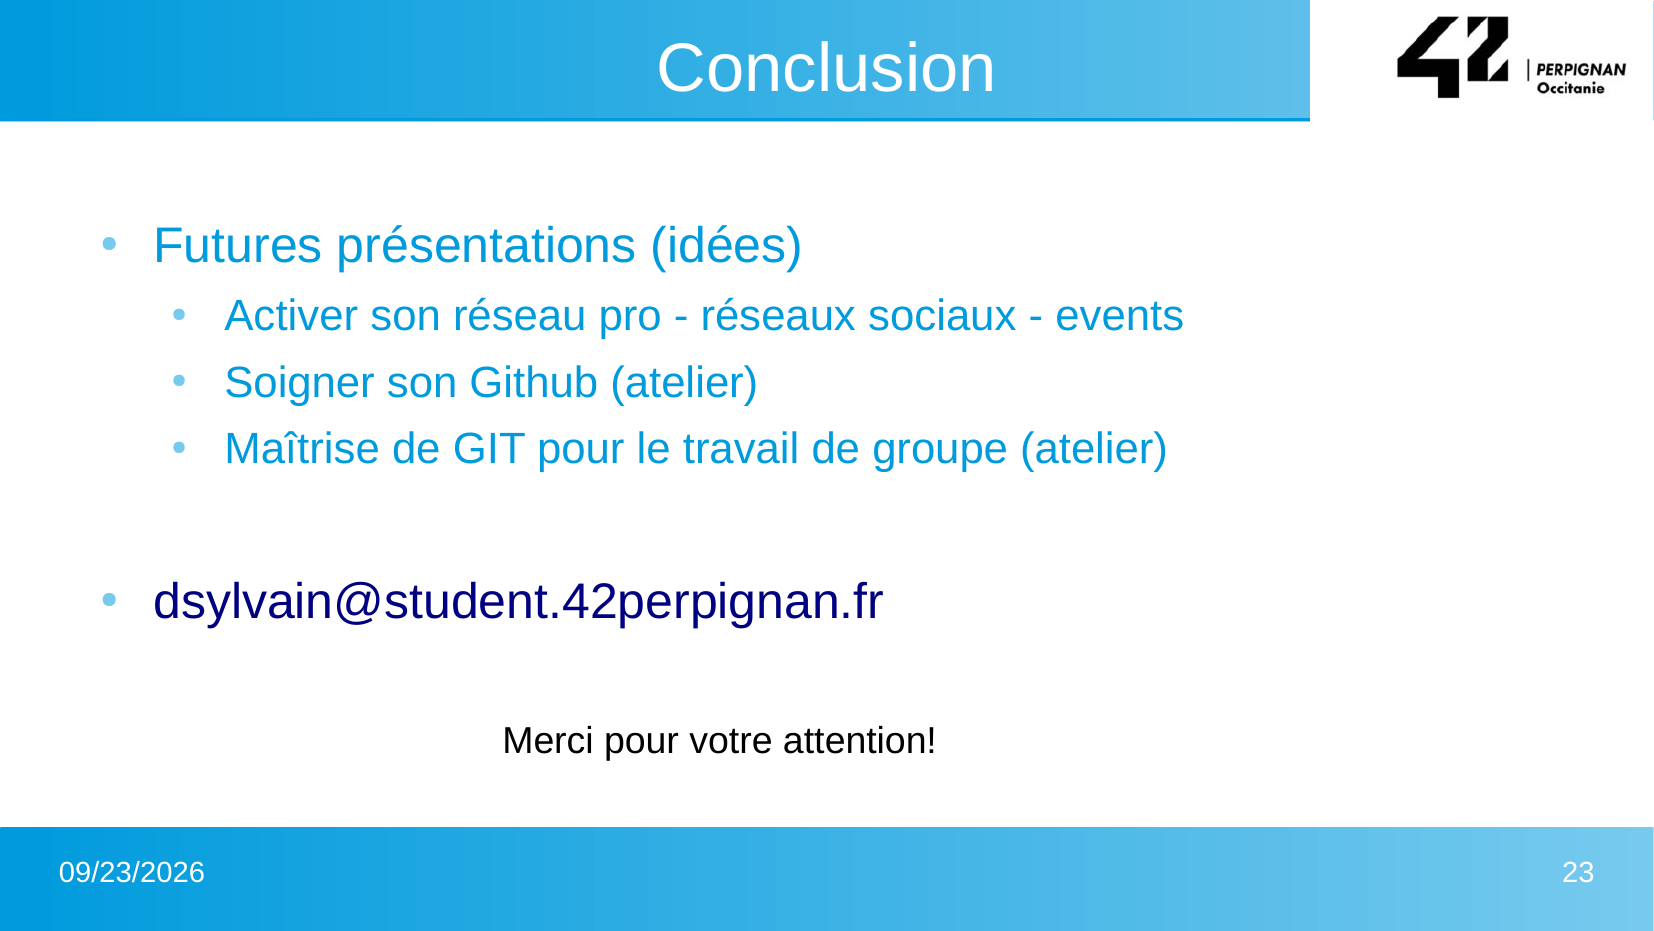

# Conclusion
Futures présentations (idées)
Activer son réseau pro - réseaux sociaux - events
Soigner son Github (atelier)
Maîtrise de GIT pour le travail de groupe (atelier)
dsylvain@student.42perpignan.fr
Merci pour votre attention!
23